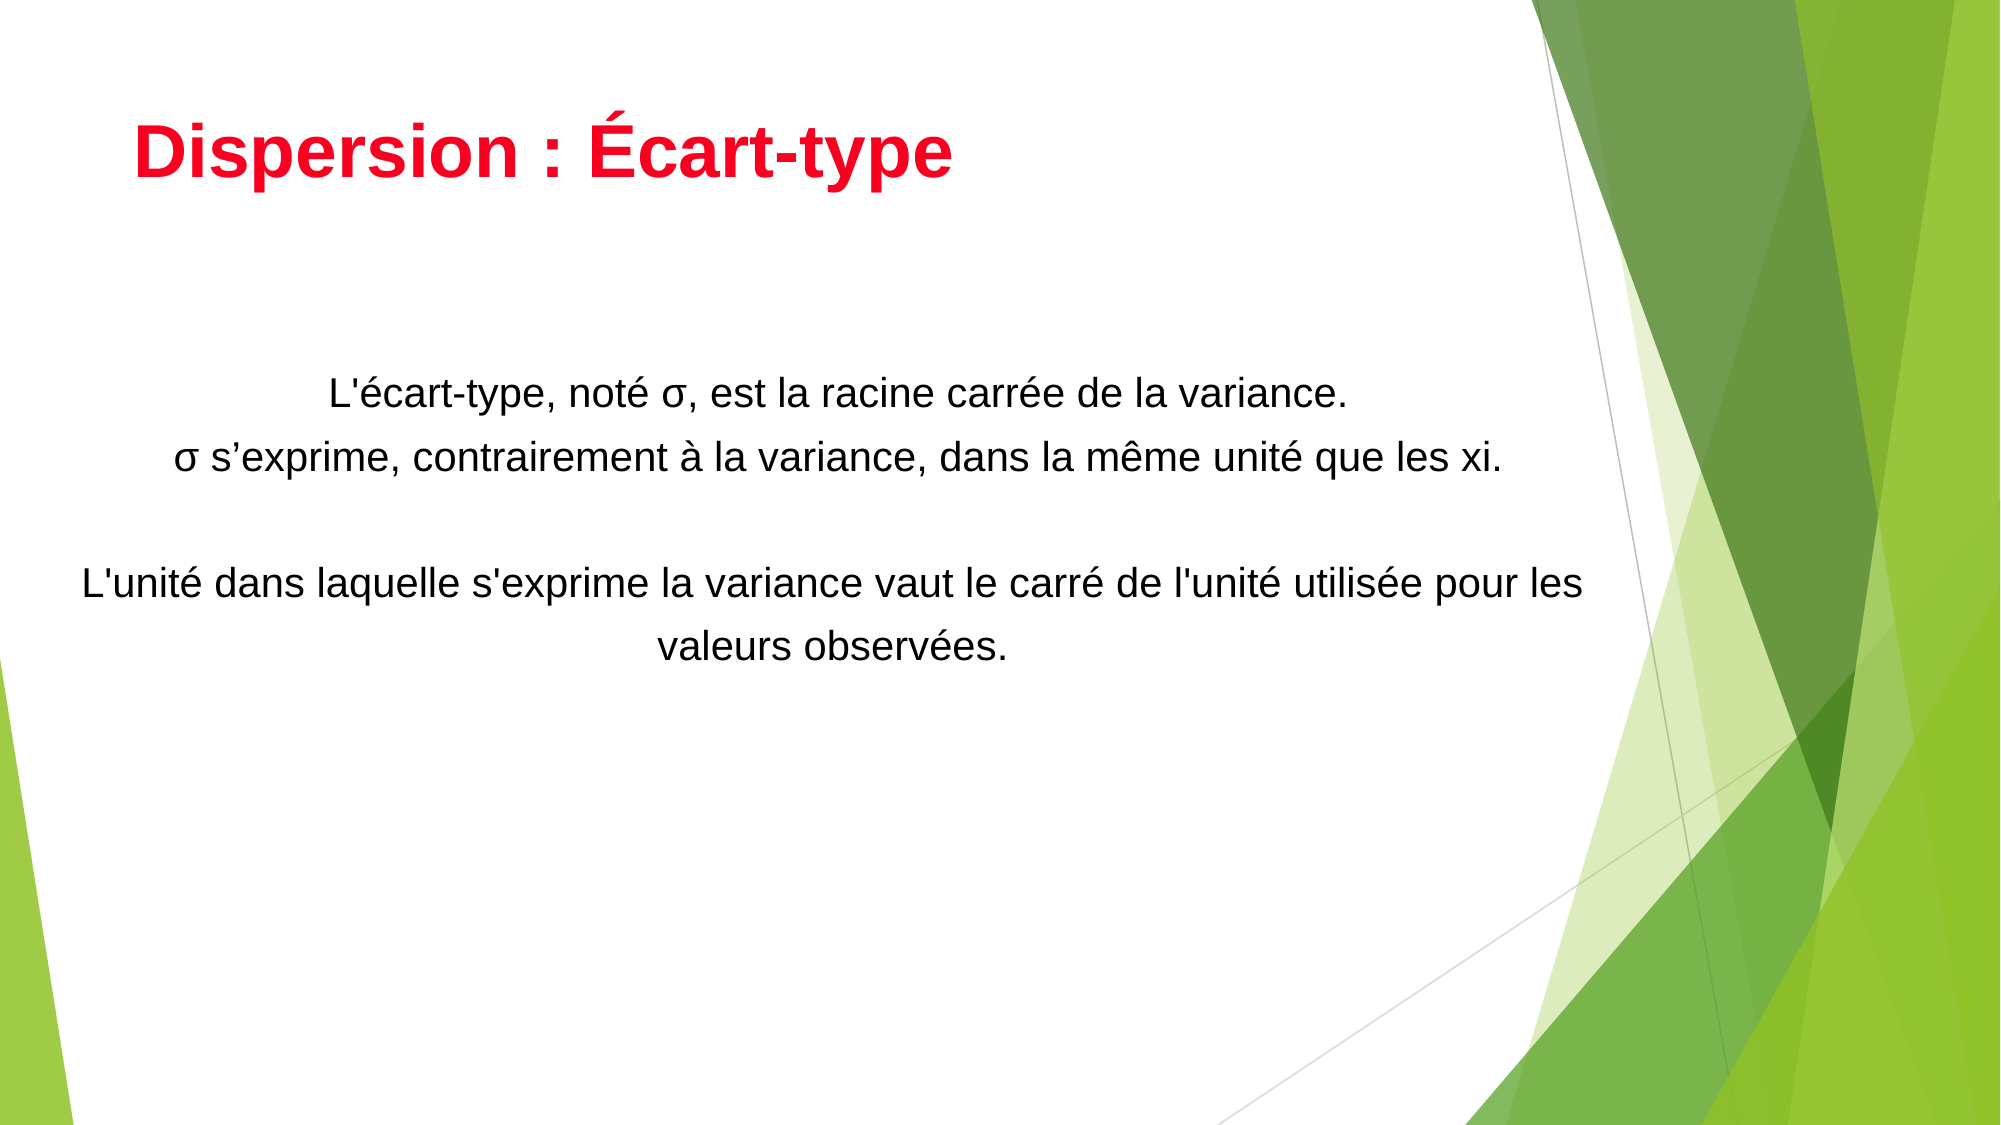

# Dispersion : Écart-type
L'écart-type, noté σ, est la racine carrée de la variance.
σ s’exprime, contrairement à la variance, dans la même unité que les xi.
L'unité dans laquelle s'exprime la variance vaut le carré de l'unité utilisée pour les
valeurs observées.